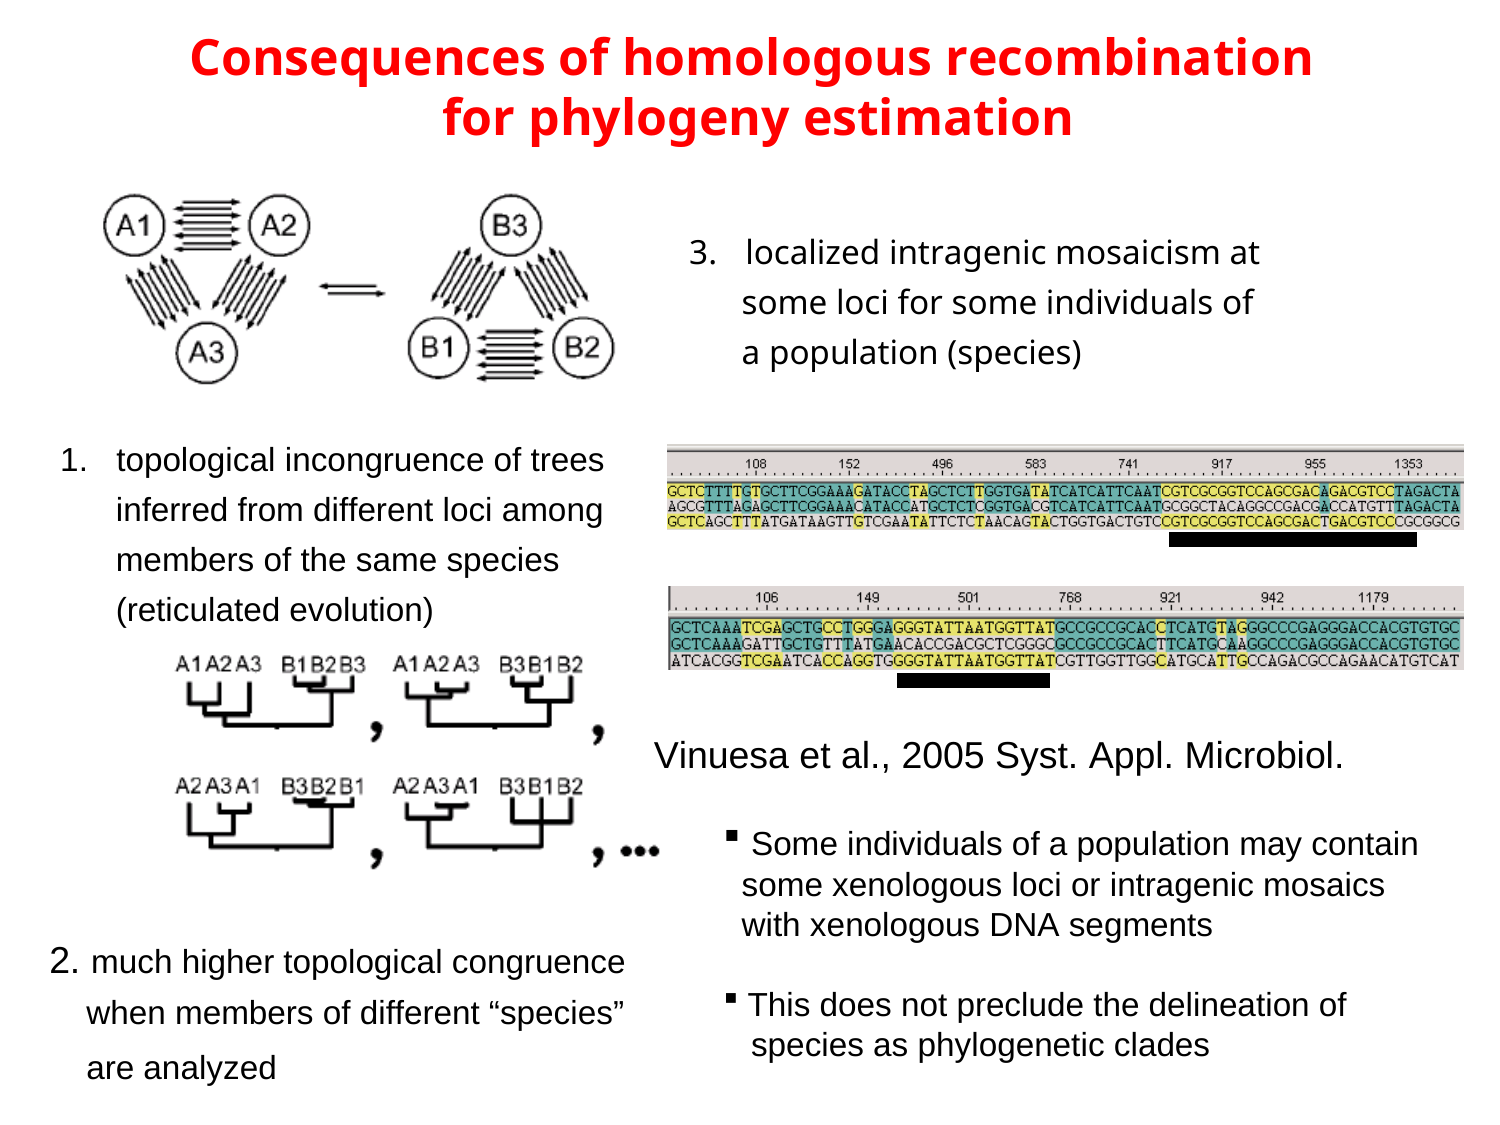

Consequences of homologous recombination
for phylogeny estimation
localized intragenic mosaicism at
 some loci for some individuals of
 a population (species)
Vinuesa et al., 2005 Syst. Appl. Microbiol.
topological incongruence of trees
 inferred from different loci among
 members of the same species
 (reticulated evolution)
 Some individuals of a population may contain
 some xenologous loci or intragenic mosaics
 with xenologous DNA segments
 This does not preclude the delineation of
 species as phylogenetic clades
2. much higher topological congruence
 when members of different “species”
 are analyzed